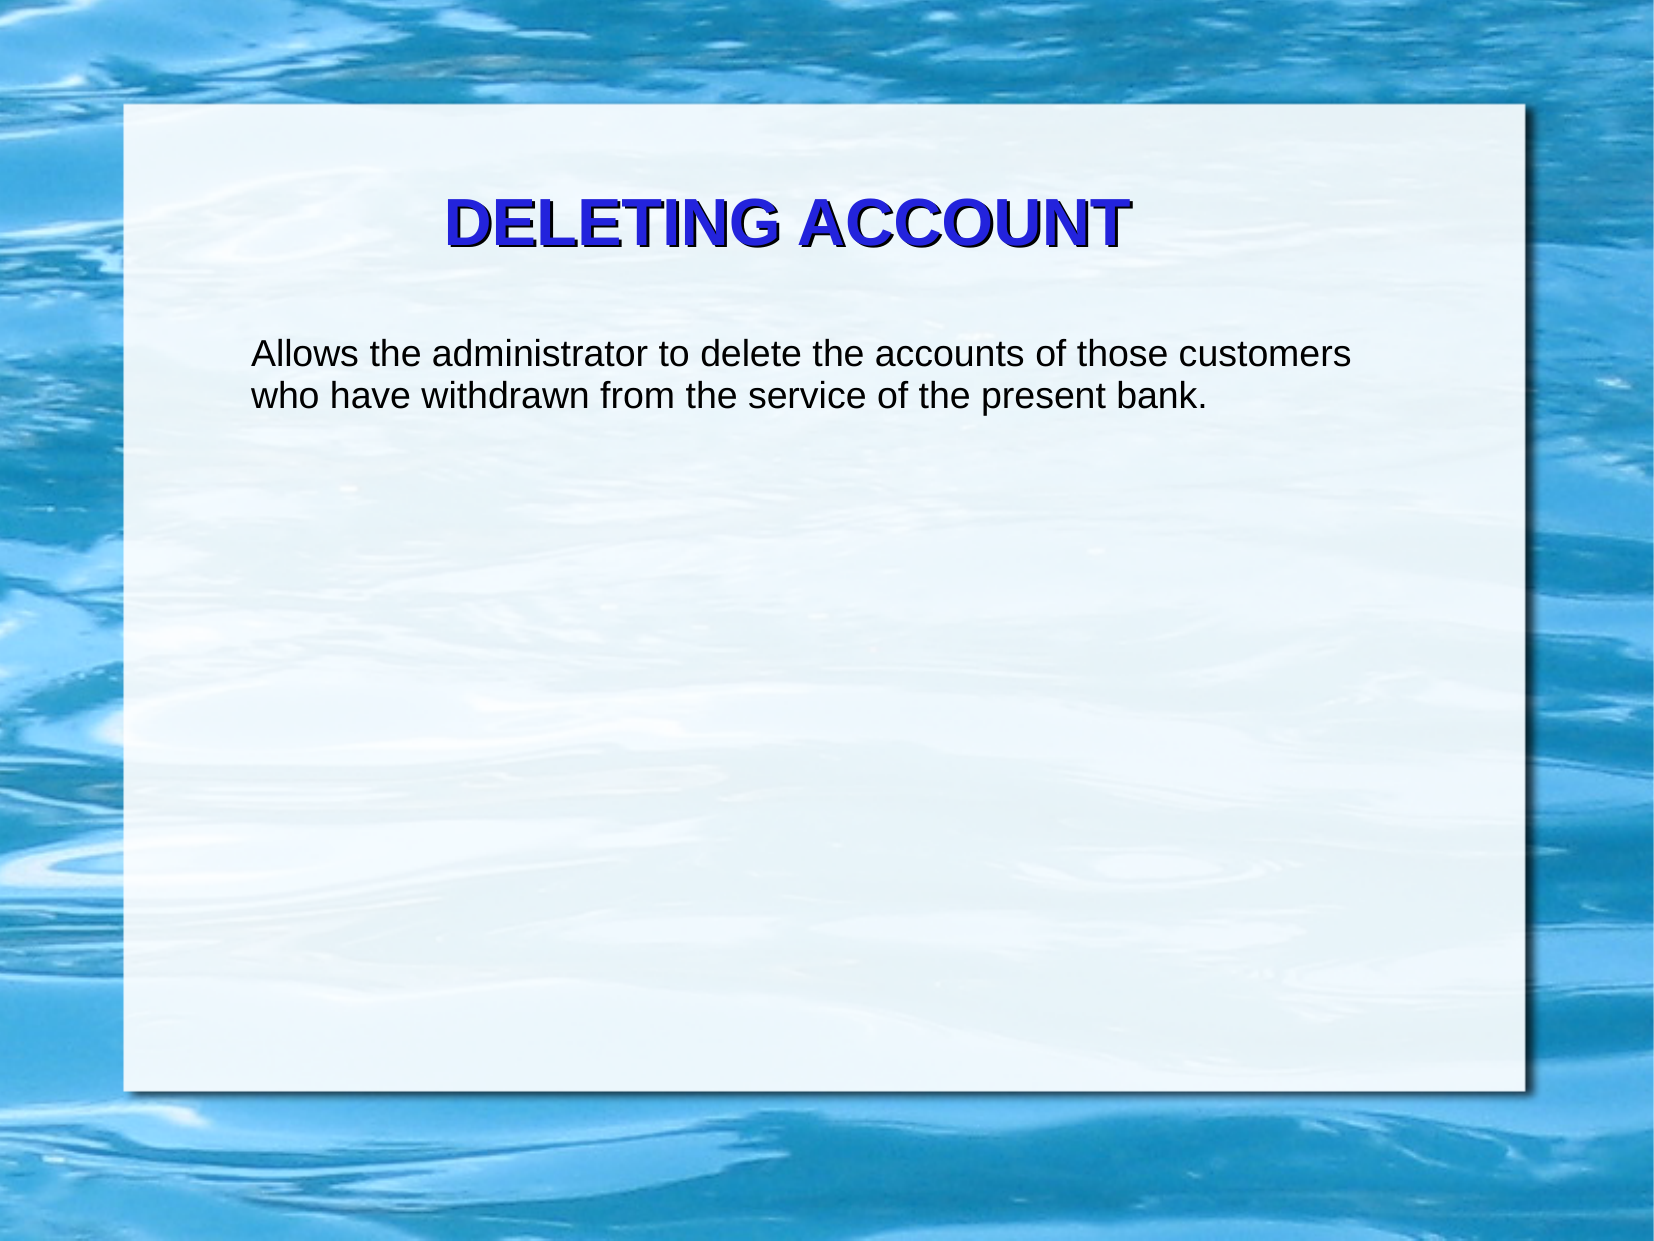

DELETING ACCOUNT
Allows the administrator to delete the accounts of those customers who have withdrawn from the service of the present bank.